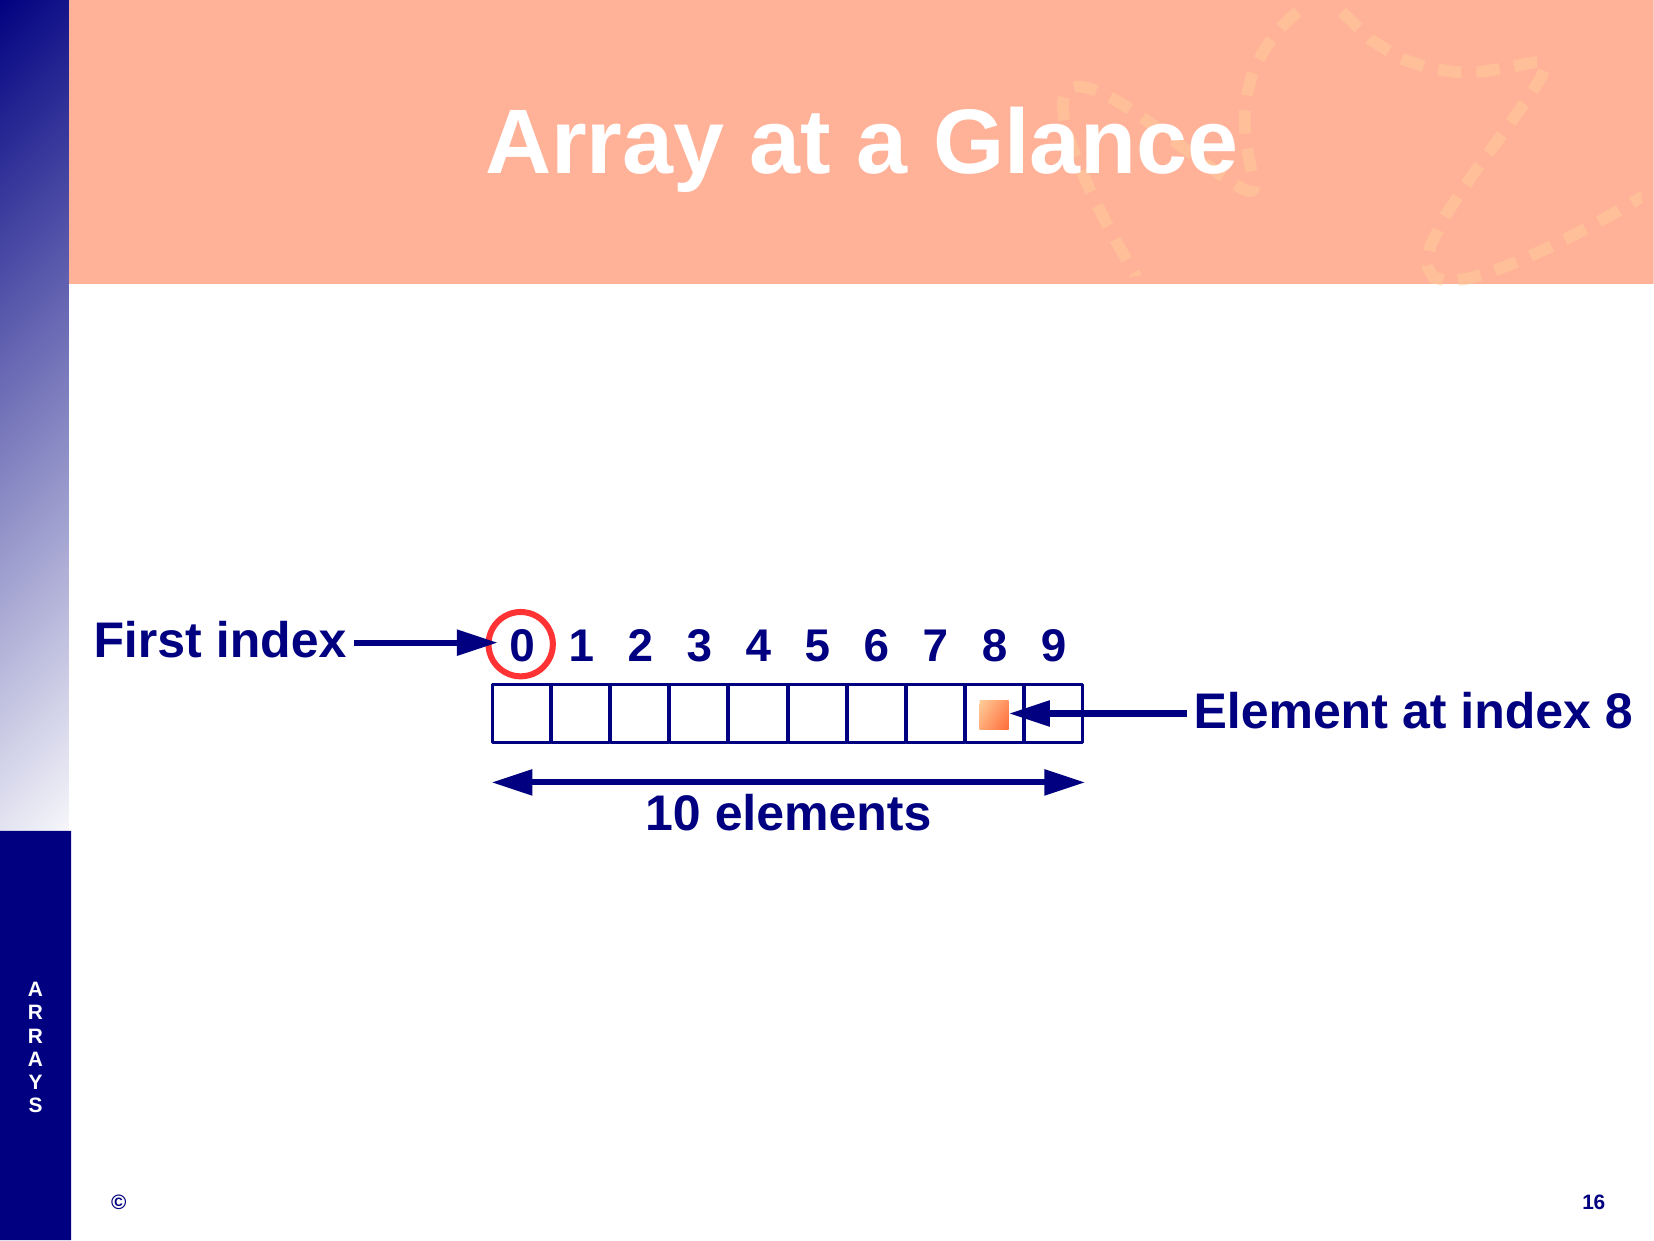

# Array at a Glance
First index
0
1
2
3
4
5
6
7
8
9
Element at index 8
10 elements
A
R
R
A
Y
S